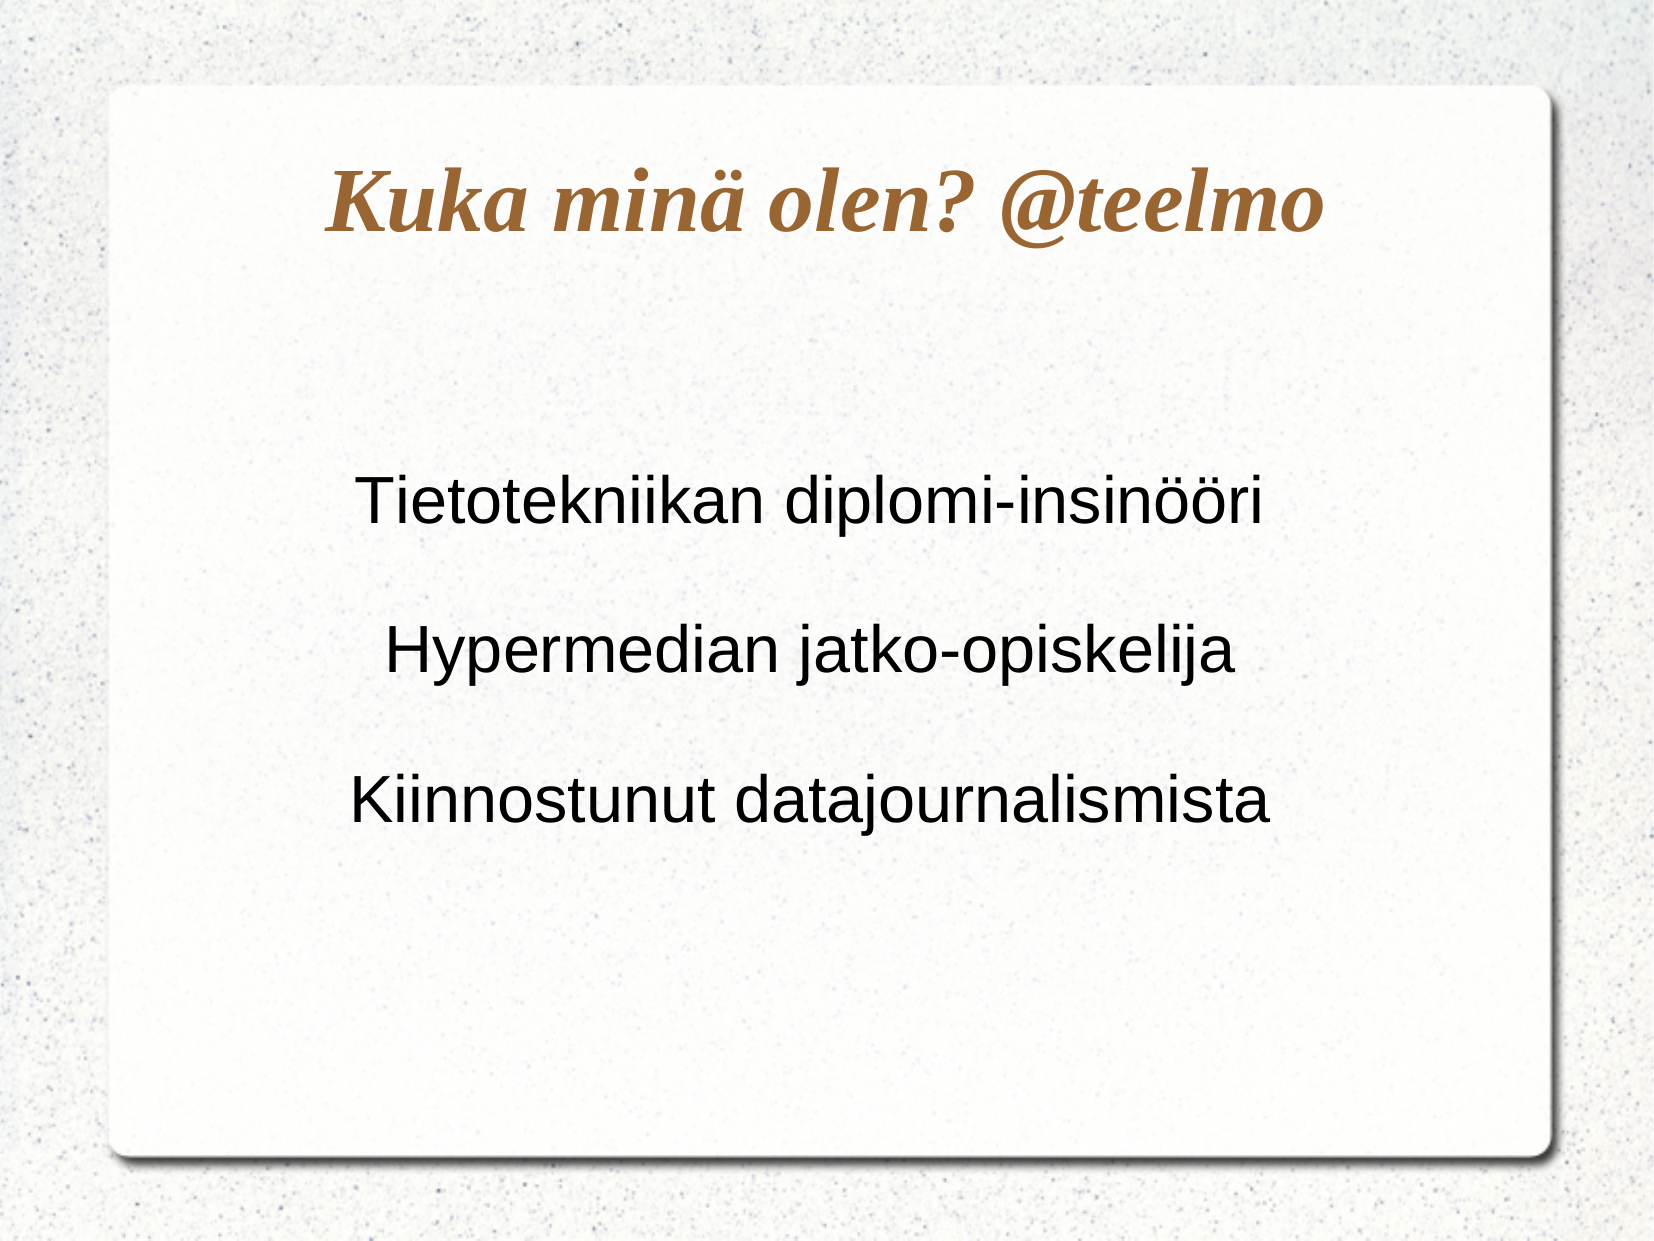

# Kuka minä olen? @teelmo
Tietotekniikan diplomi-insinööri
Hypermedian jatko-opiskelija
Kiinnostunut datajournalismista